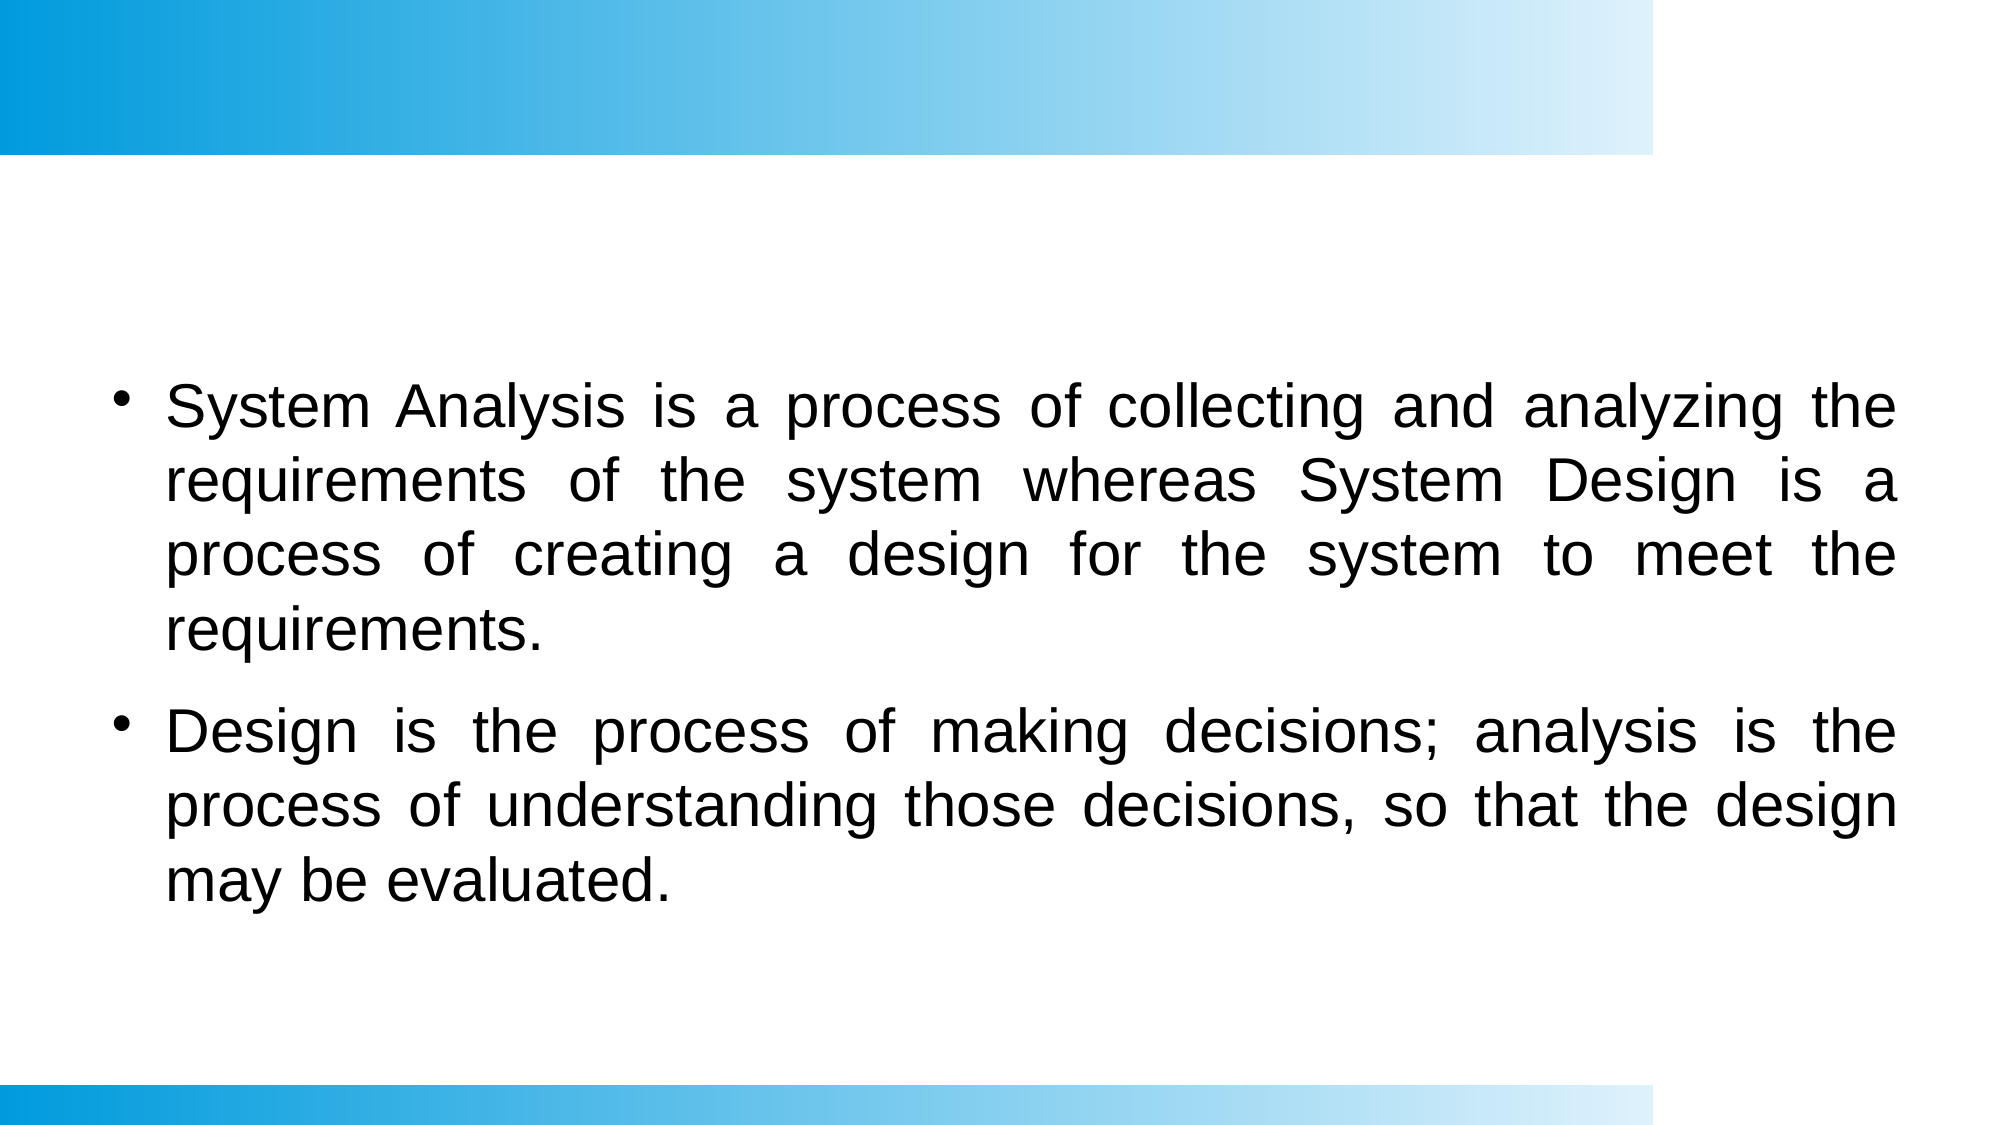

#
System Analysis is a process of collecting and analyzing the requirements of the system whereas System Design is a process of creating a design for the system to meet the requirements.
Design is the process of making decisions; analysis is the process of understanding those decisions, so that the design may be evaluated.